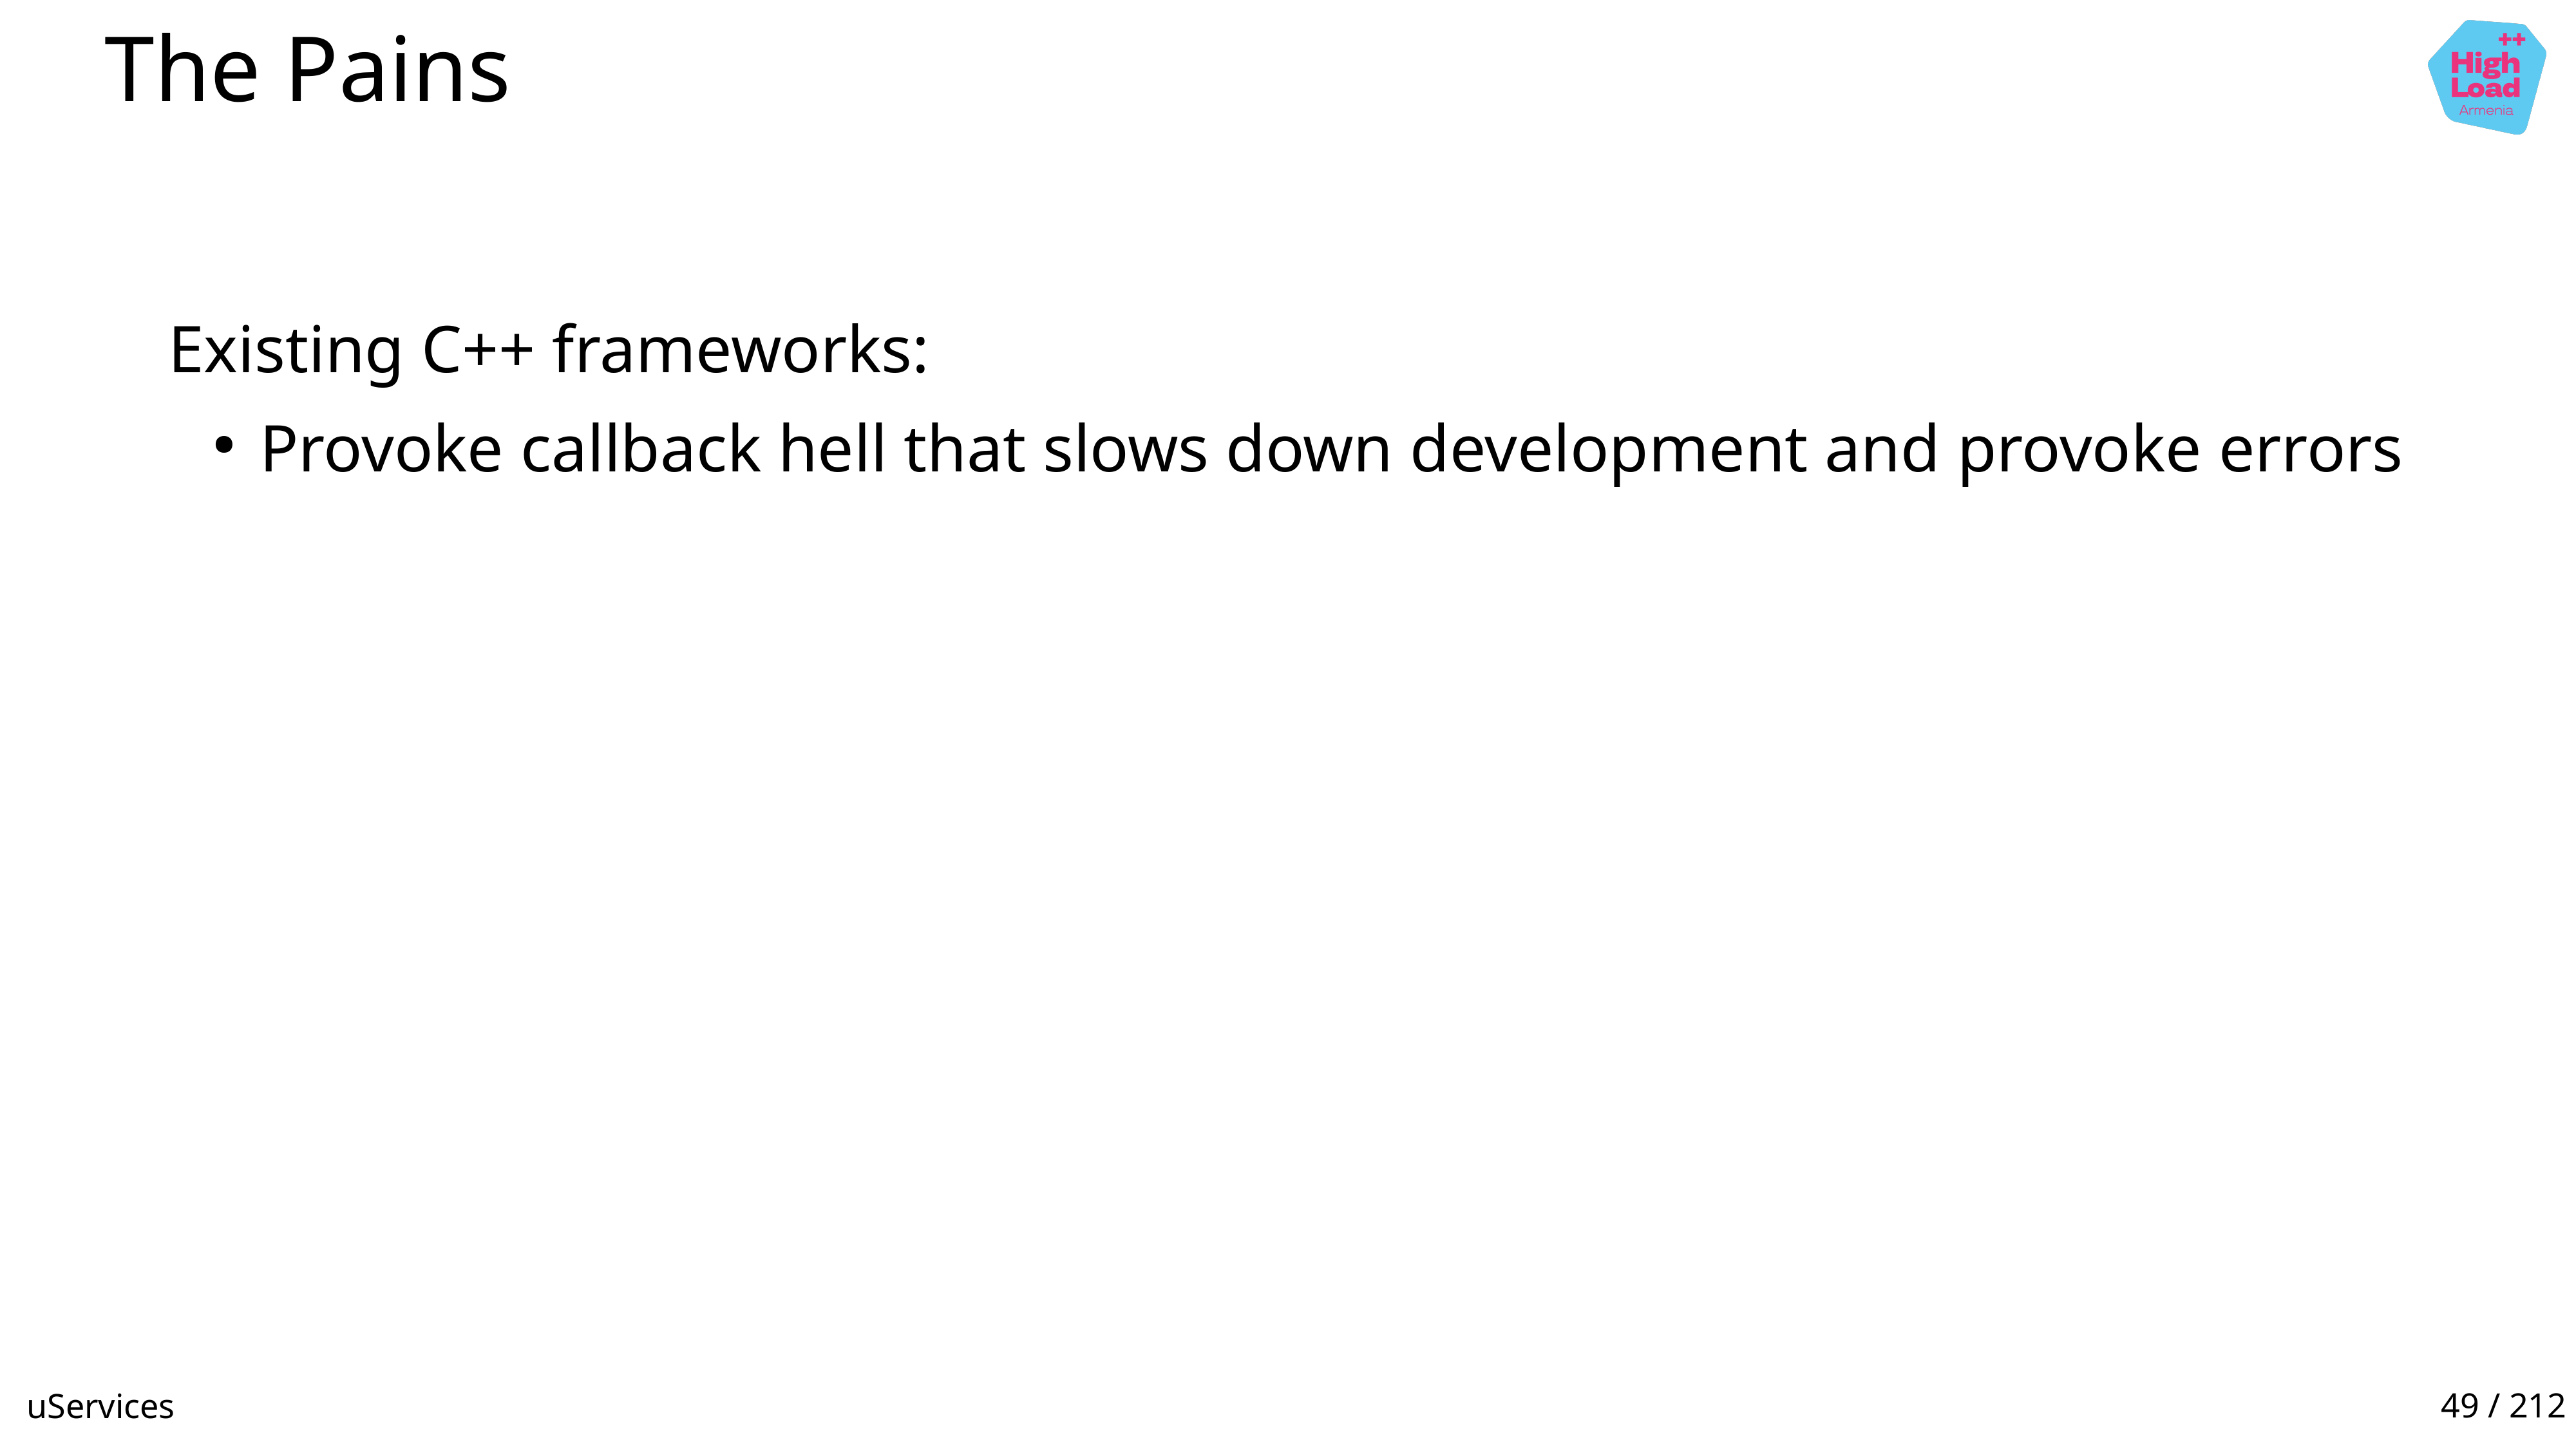

The Pains
# Existing C++ frameworks:
 Provoke callback hell that slows down development and provoke errors
uServices